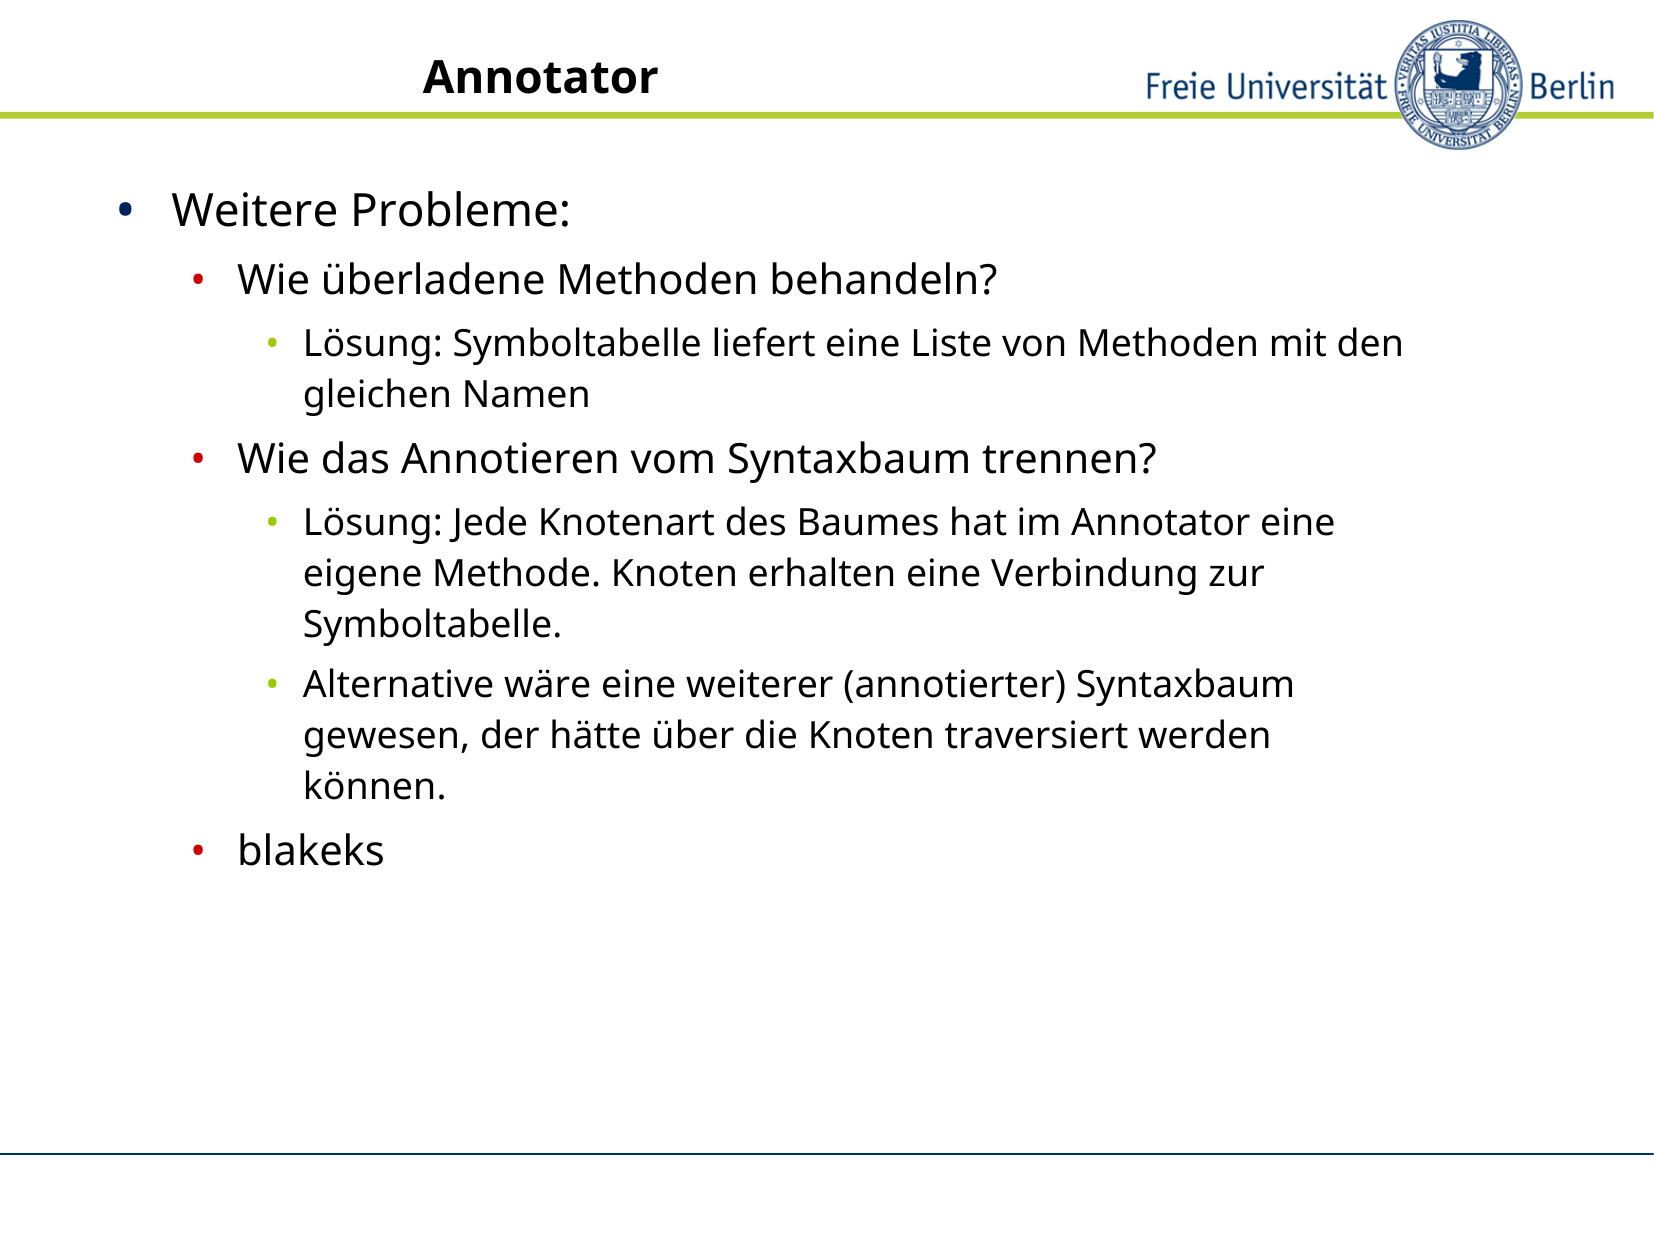

# Annotator
Weitere Probleme:
Wie überladene Methoden behandeln?
Lösung: Symboltabelle liefert eine Liste von Methoden mit den gleichen Namen
Wie das Annotieren vom Syntaxbaum trennen?
Lösung: Jede Knotenart des Baumes hat im Annotator eine eigene Methode. Knoten erhalten eine Verbindung zur Symboltabelle.
Alternative wäre eine weiterer (annotierter) Syntaxbaum gewesen, der hätte über die Knoten traversiert werden können.
blakeks